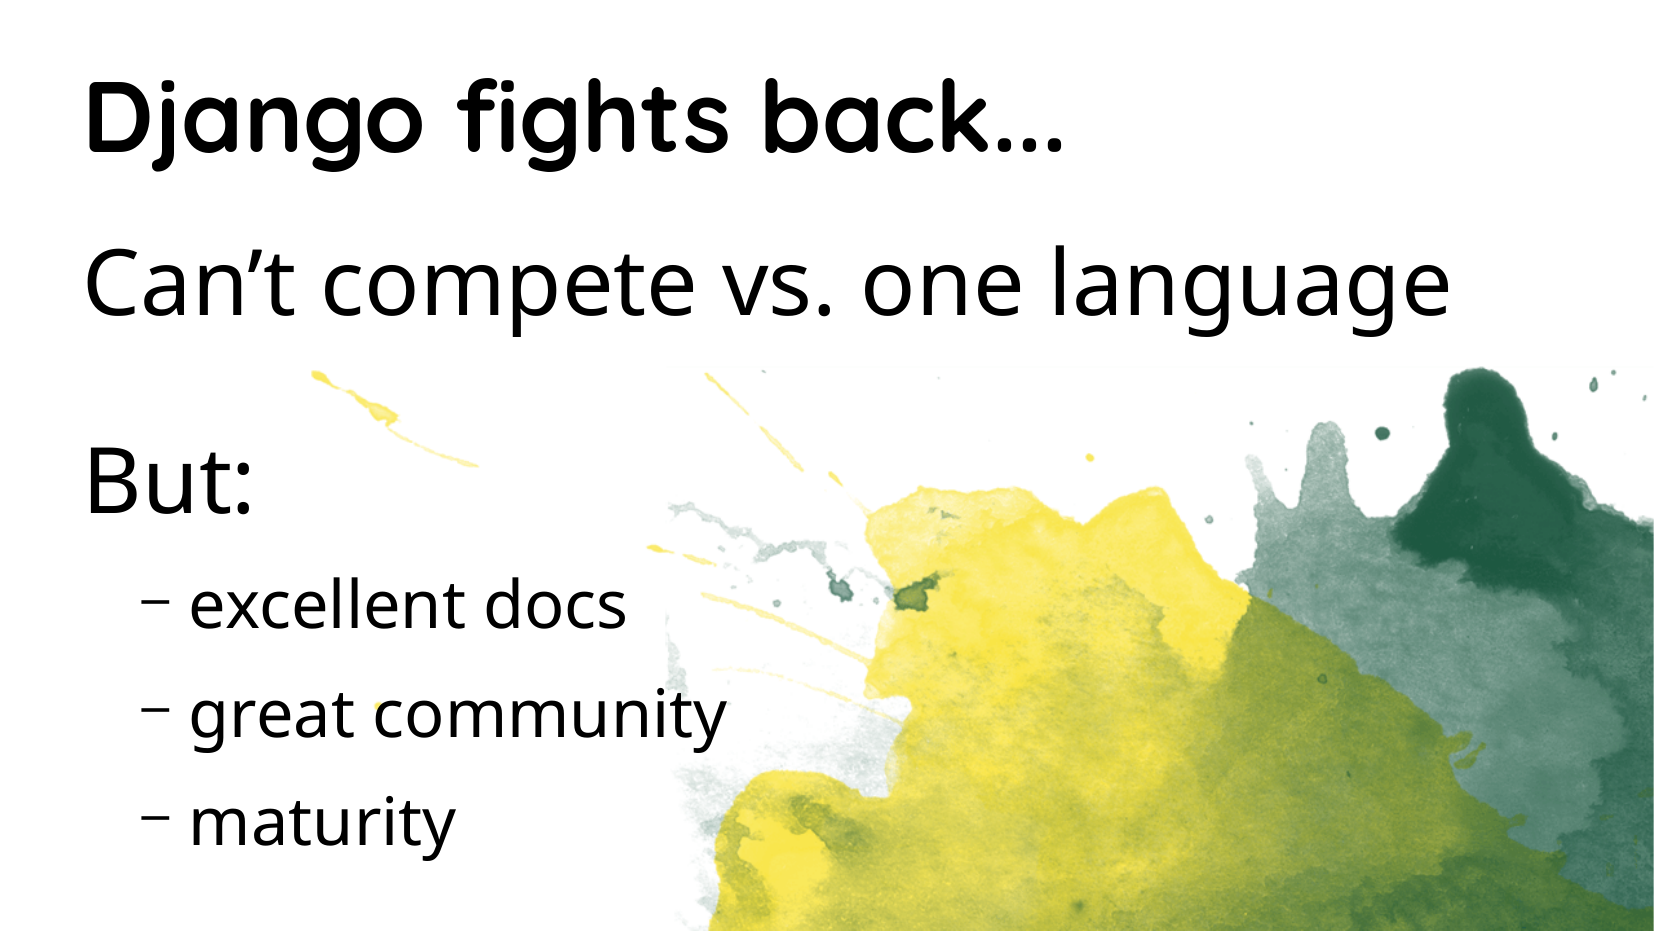

# Django fights back...
Can’t compete vs. one language
But:
excellent docs
great community
maturity